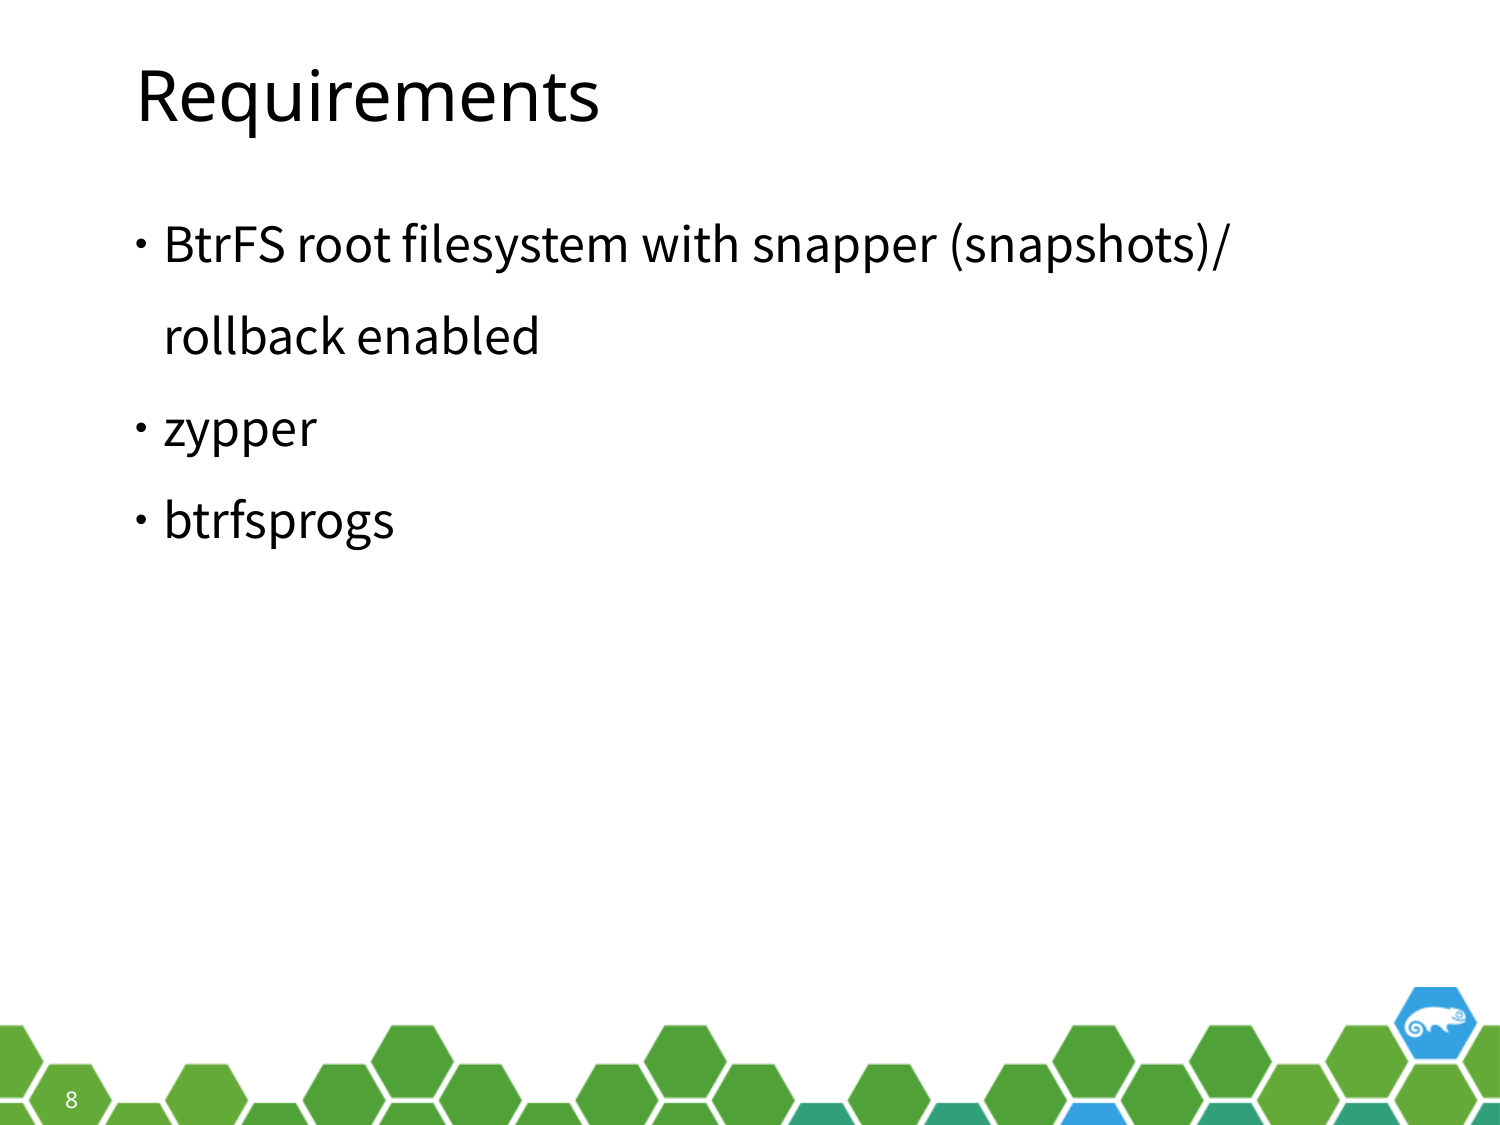

# Requirements
BtrFS root filesystem with snapper (snapshots)/
rollback enabled
zypper
btrfsprogs